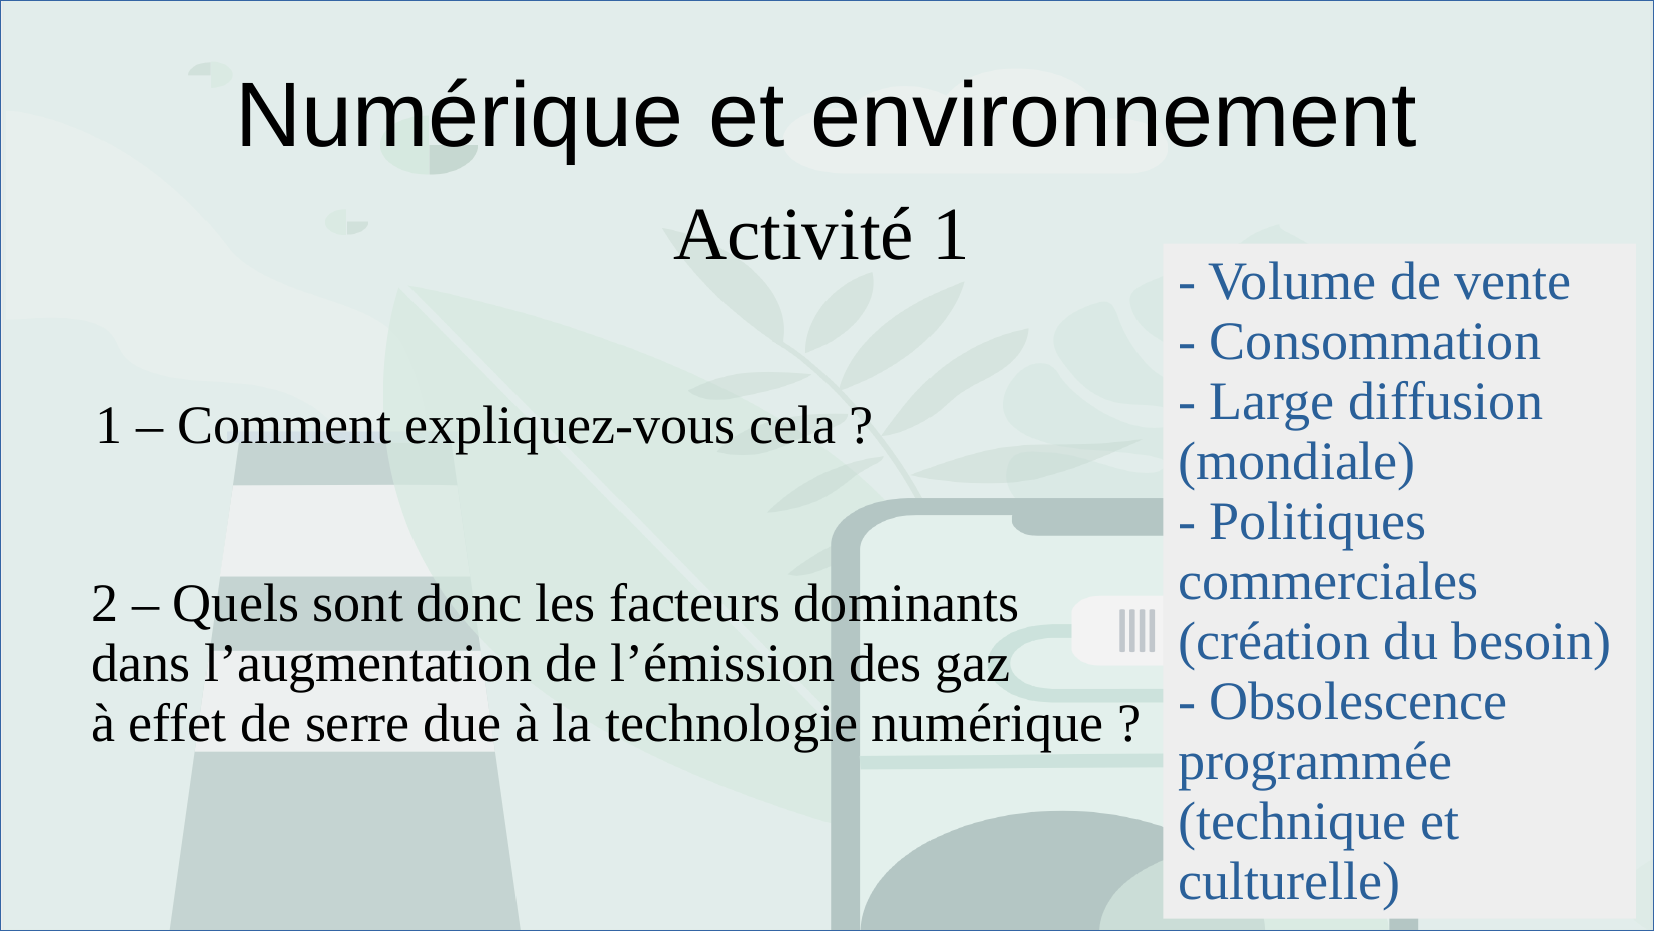

# Numérique et environnement
Activité 1
- Volume de vente
- Consommation
- Large diffusion (mondiale)
- Politiques commerciales (création du besoin)
- Obsolescence programmée
(technique et culturelle)
1 – Comment expliquez-vous cela ?
2 – Quels sont donc les facteurs dominants
dans l’augmentation de l’émission des gaz
à effet de serre due à la technologie numérique ?